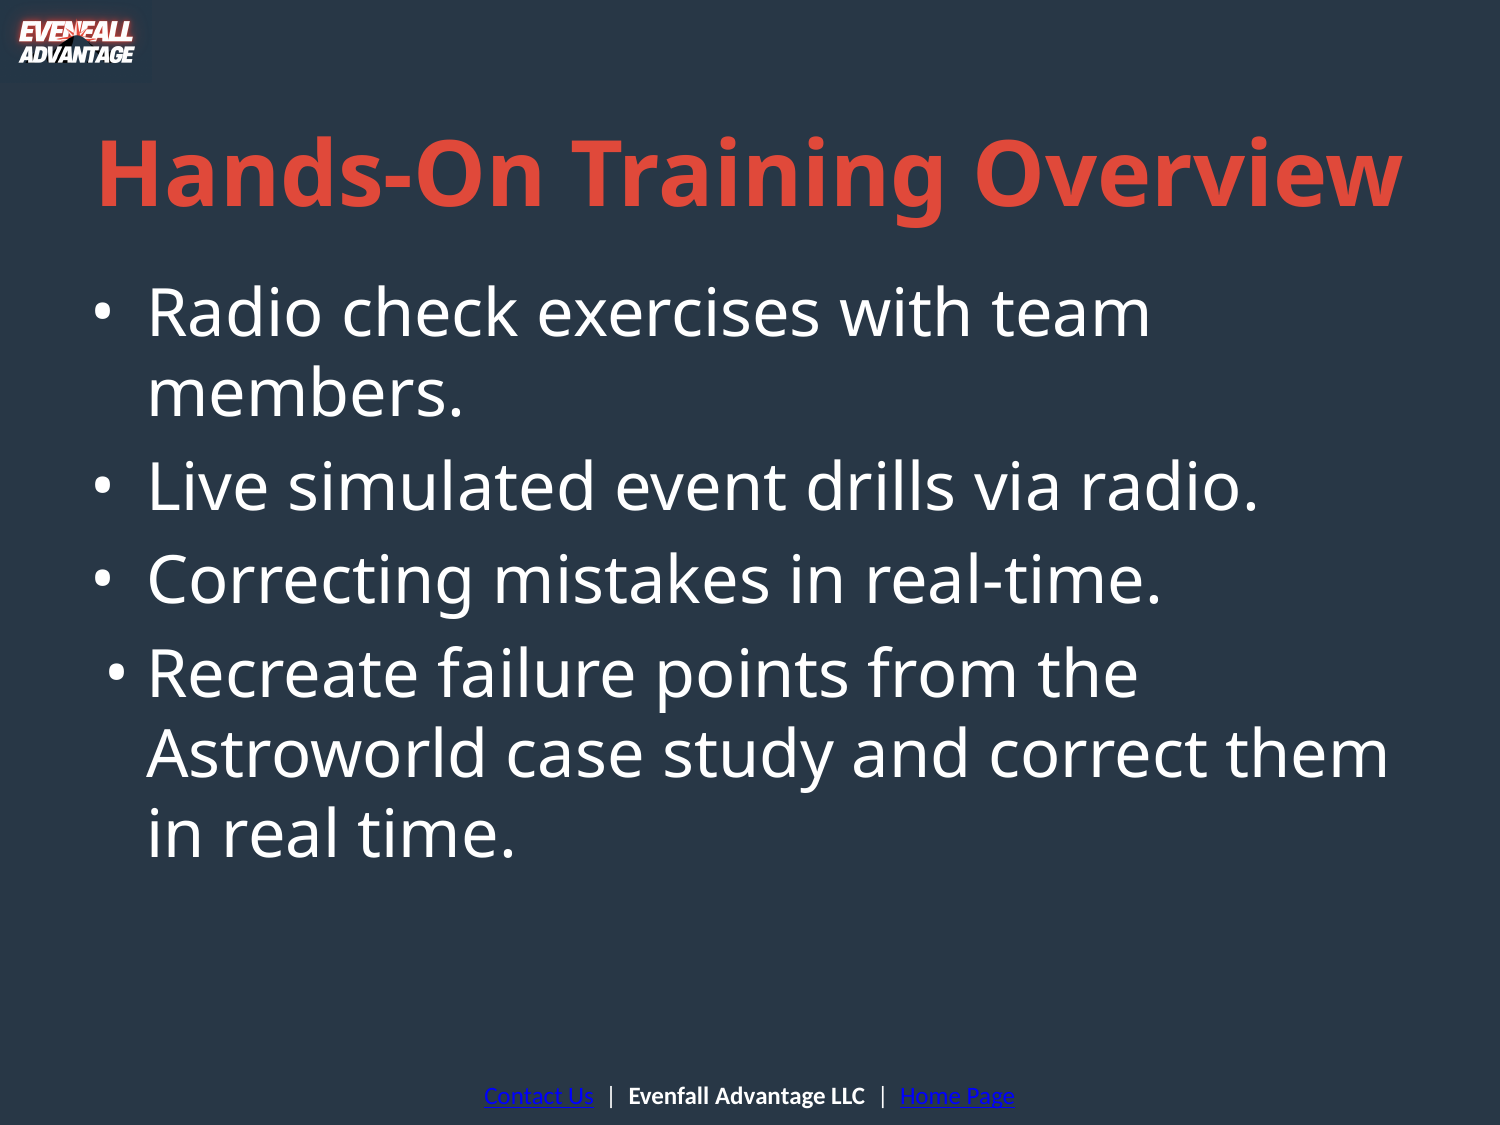

# Hands-On Training Overview
Radio check exercises with team members.
Live simulated event drills via radio.
Correcting mistakes in real-time.
Recreate failure points from the Astroworld case study and correct them in real time.